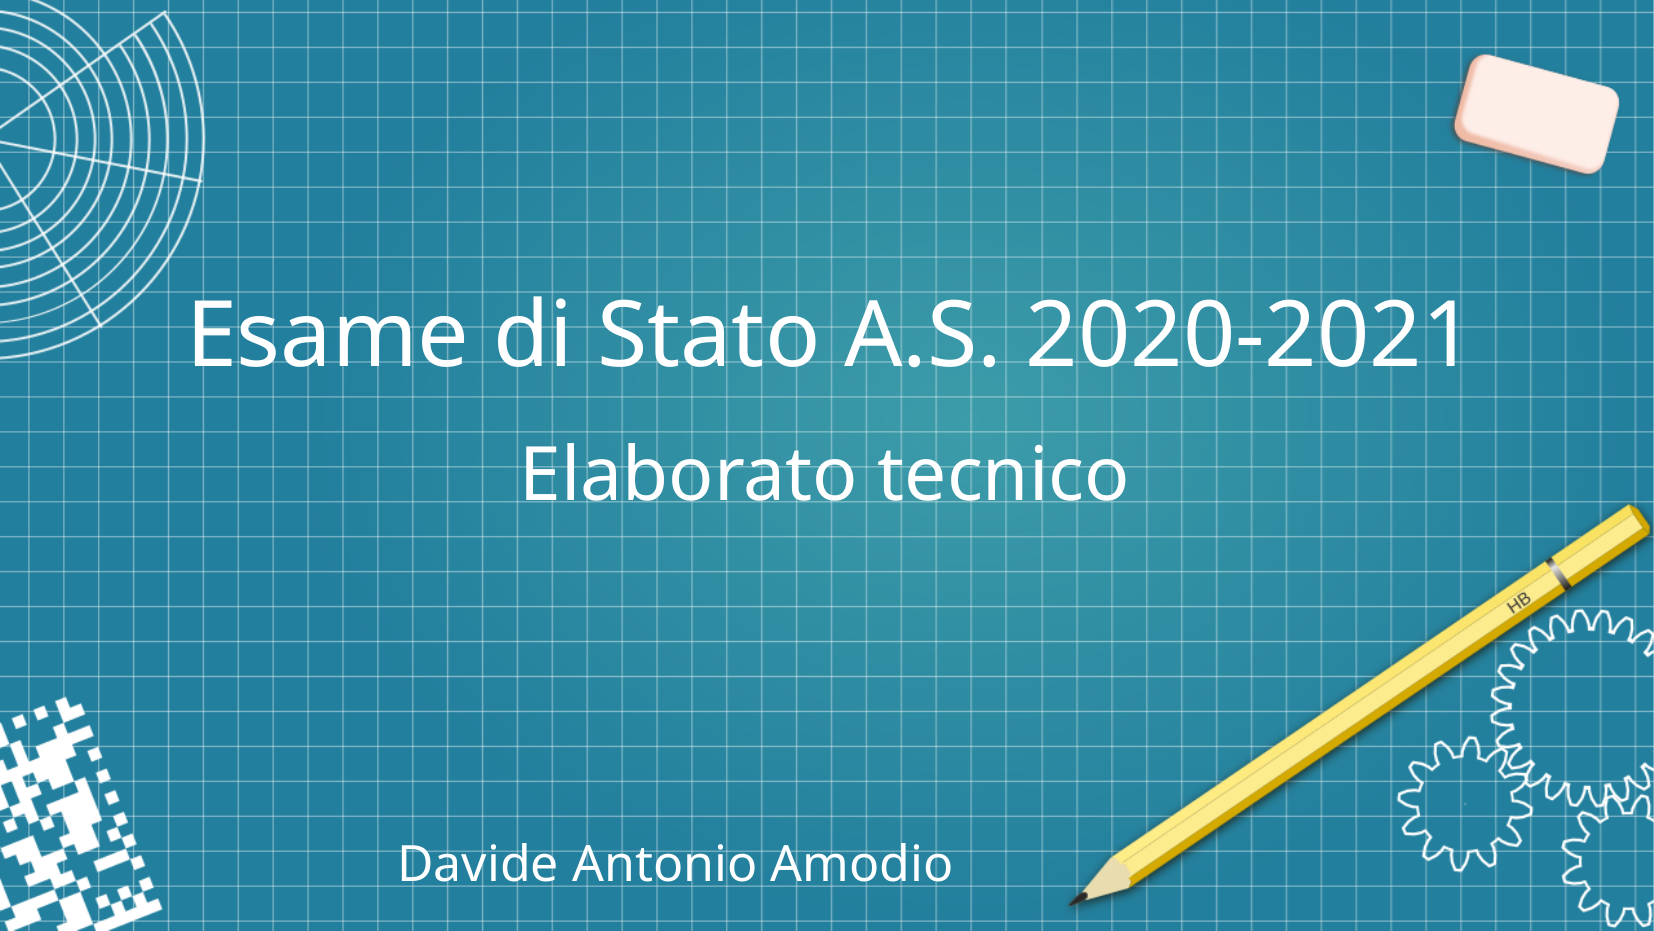

# Esame di Stato A.S. 2020-2021
Elaborato tecnico
 Davide Antonio Amodio